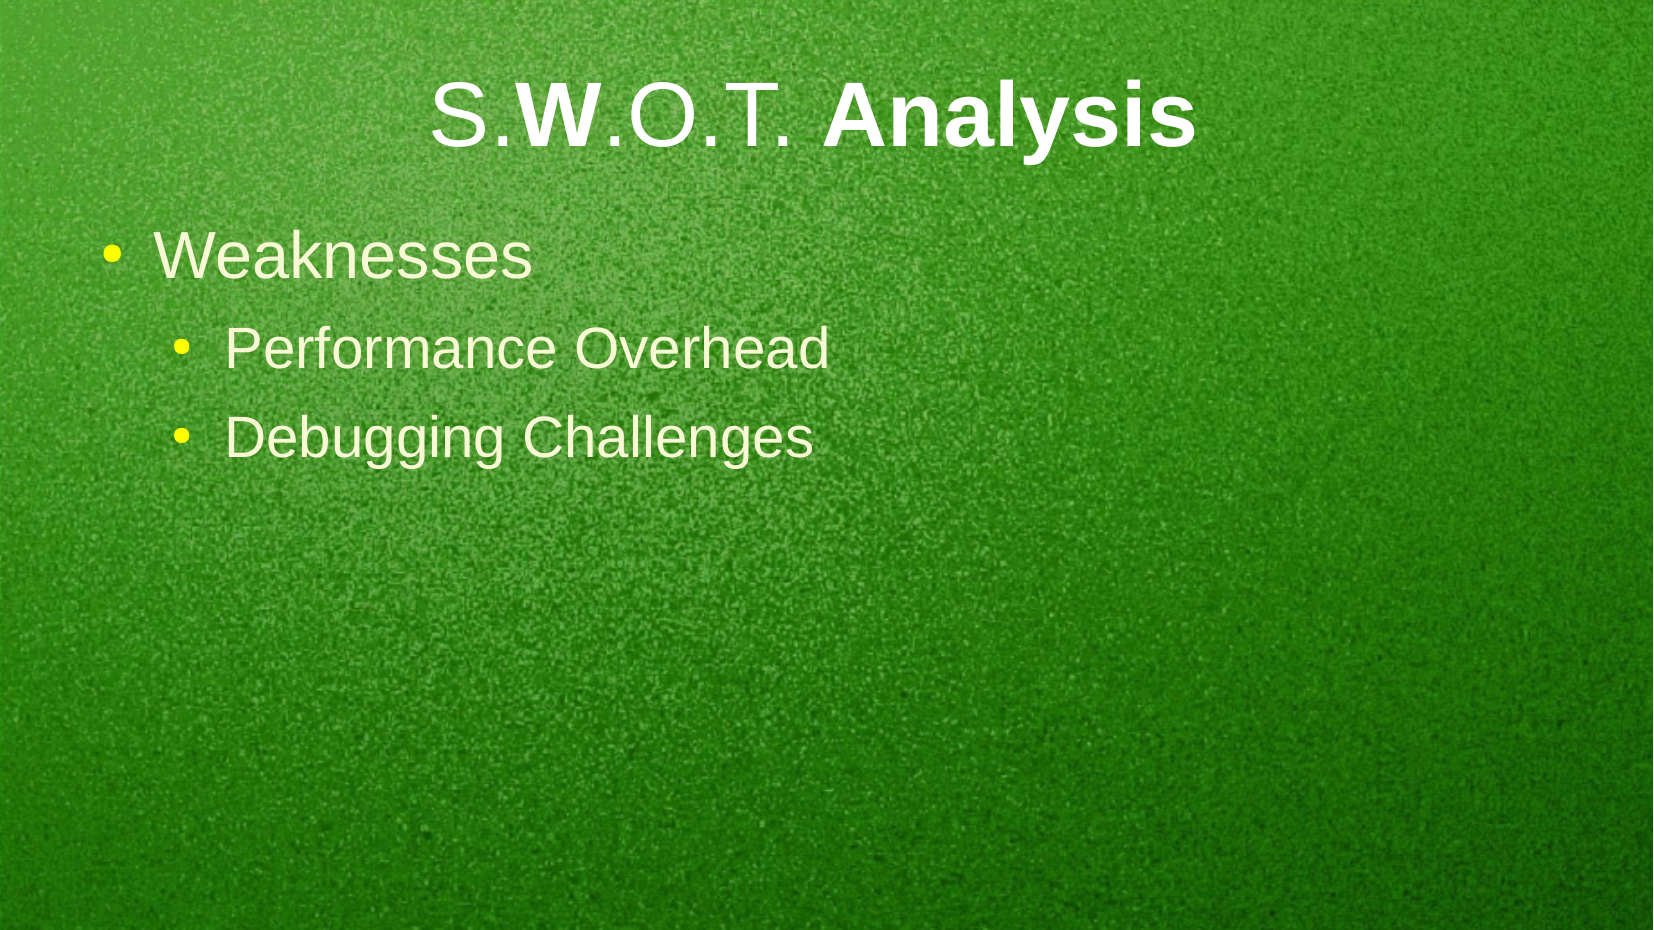

#
S.W.O.T. Analysis
Weaknesses
Performance Overhead
Debugging Challenges